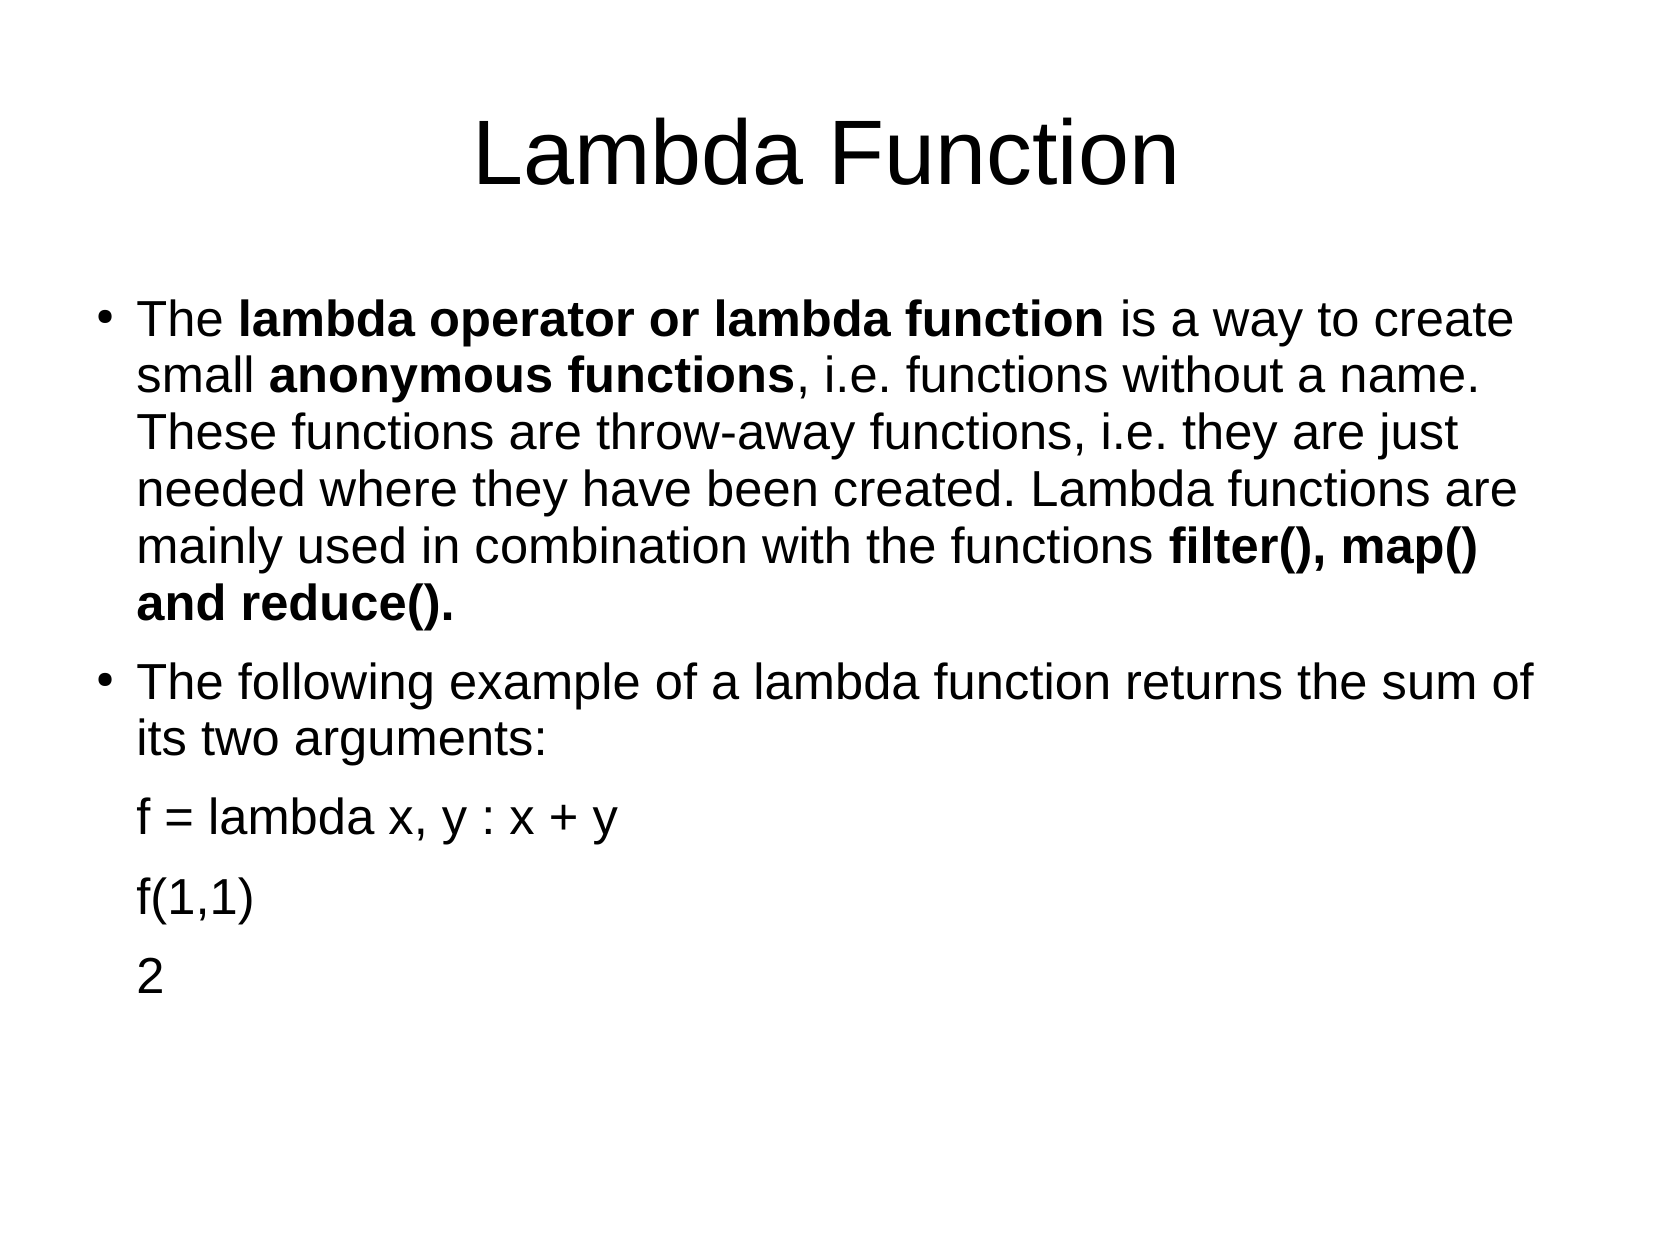

# Lambda Function
The lambda operator or lambda function is a way to create small anonymous functions, i.e. functions without a name. These functions are throw-away functions, i.e. they are just needed where they have been created. Lambda functions are mainly used in combination with the functions filter(), map() and reduce().
The following example of a lambda function returns the sum of its two arguments:
f = lambda x, y : x + y
f(1,1)
2